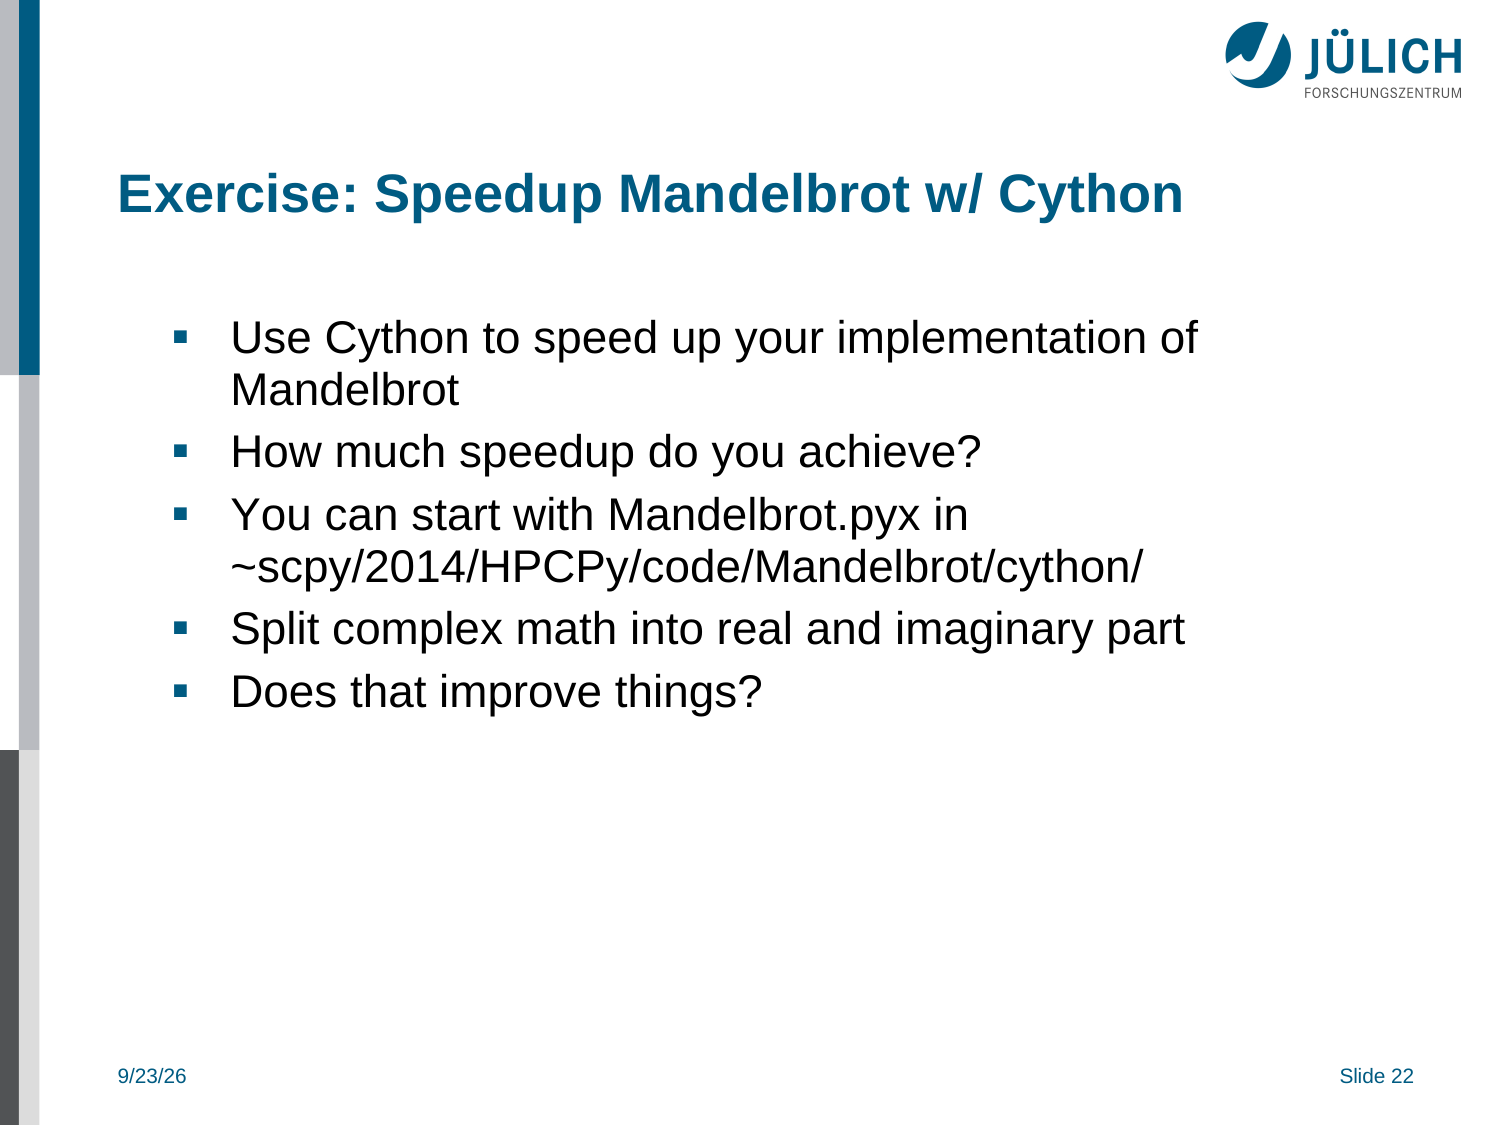

# Exercise: Speedup Mandelbrot w/ Cython
Use Cython to speed up your implementation of Mandelbrot
How much speedup do you achieve?
You can start with Mandelbrot.pyx in ~scpy/2014/HPCPy/code/Mandelbrot/cython/
Split complex math into real and imaginary part
Does that improve things?